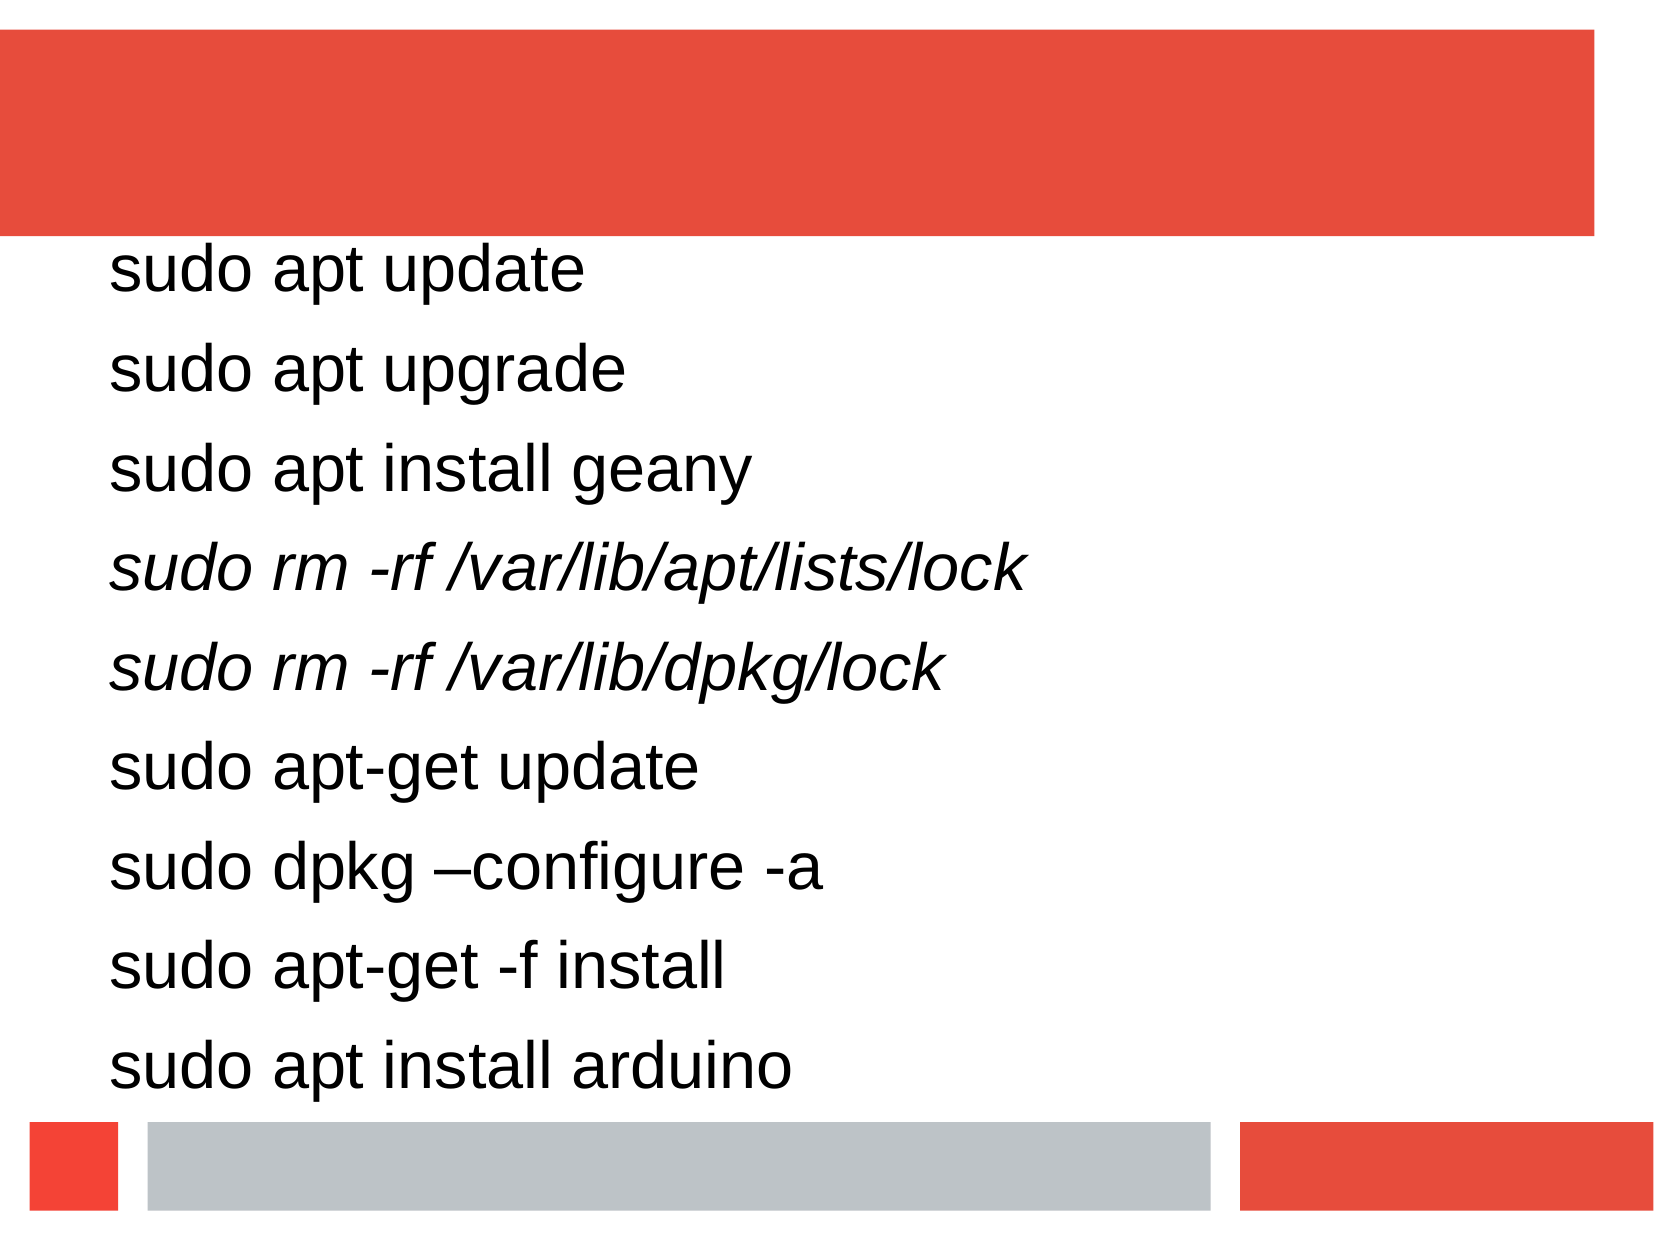

sudo apt update
sudo apt upgrade
sudo apt install geany
sudo rm -rf /var/lib/apt/lists/lock
sudo rm -rf /var/lib/dpkg/lock
sudo apt-get update
sudo dpkg –configure -a
sudo apt-get -f install
sudo apt install arduino